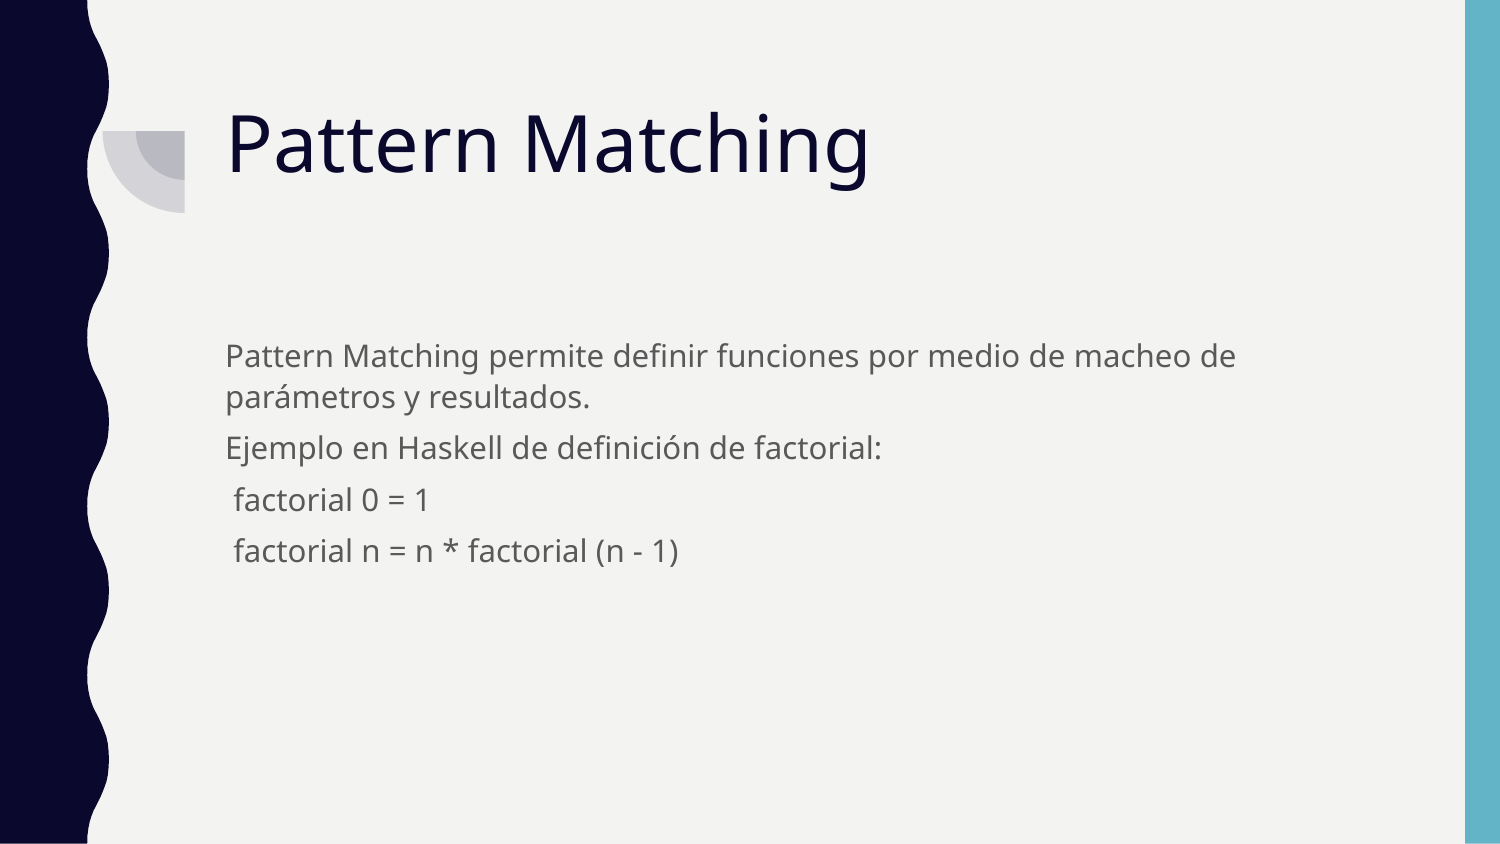

# Pattern Matching
Pattern Matching permite definir funciones por medio de macheo de parámetros y resultados.
Ejemplo en Haskell de definición de factorial:
 factorial 0 = 1
 factorial n = n * factorial (n - 1)